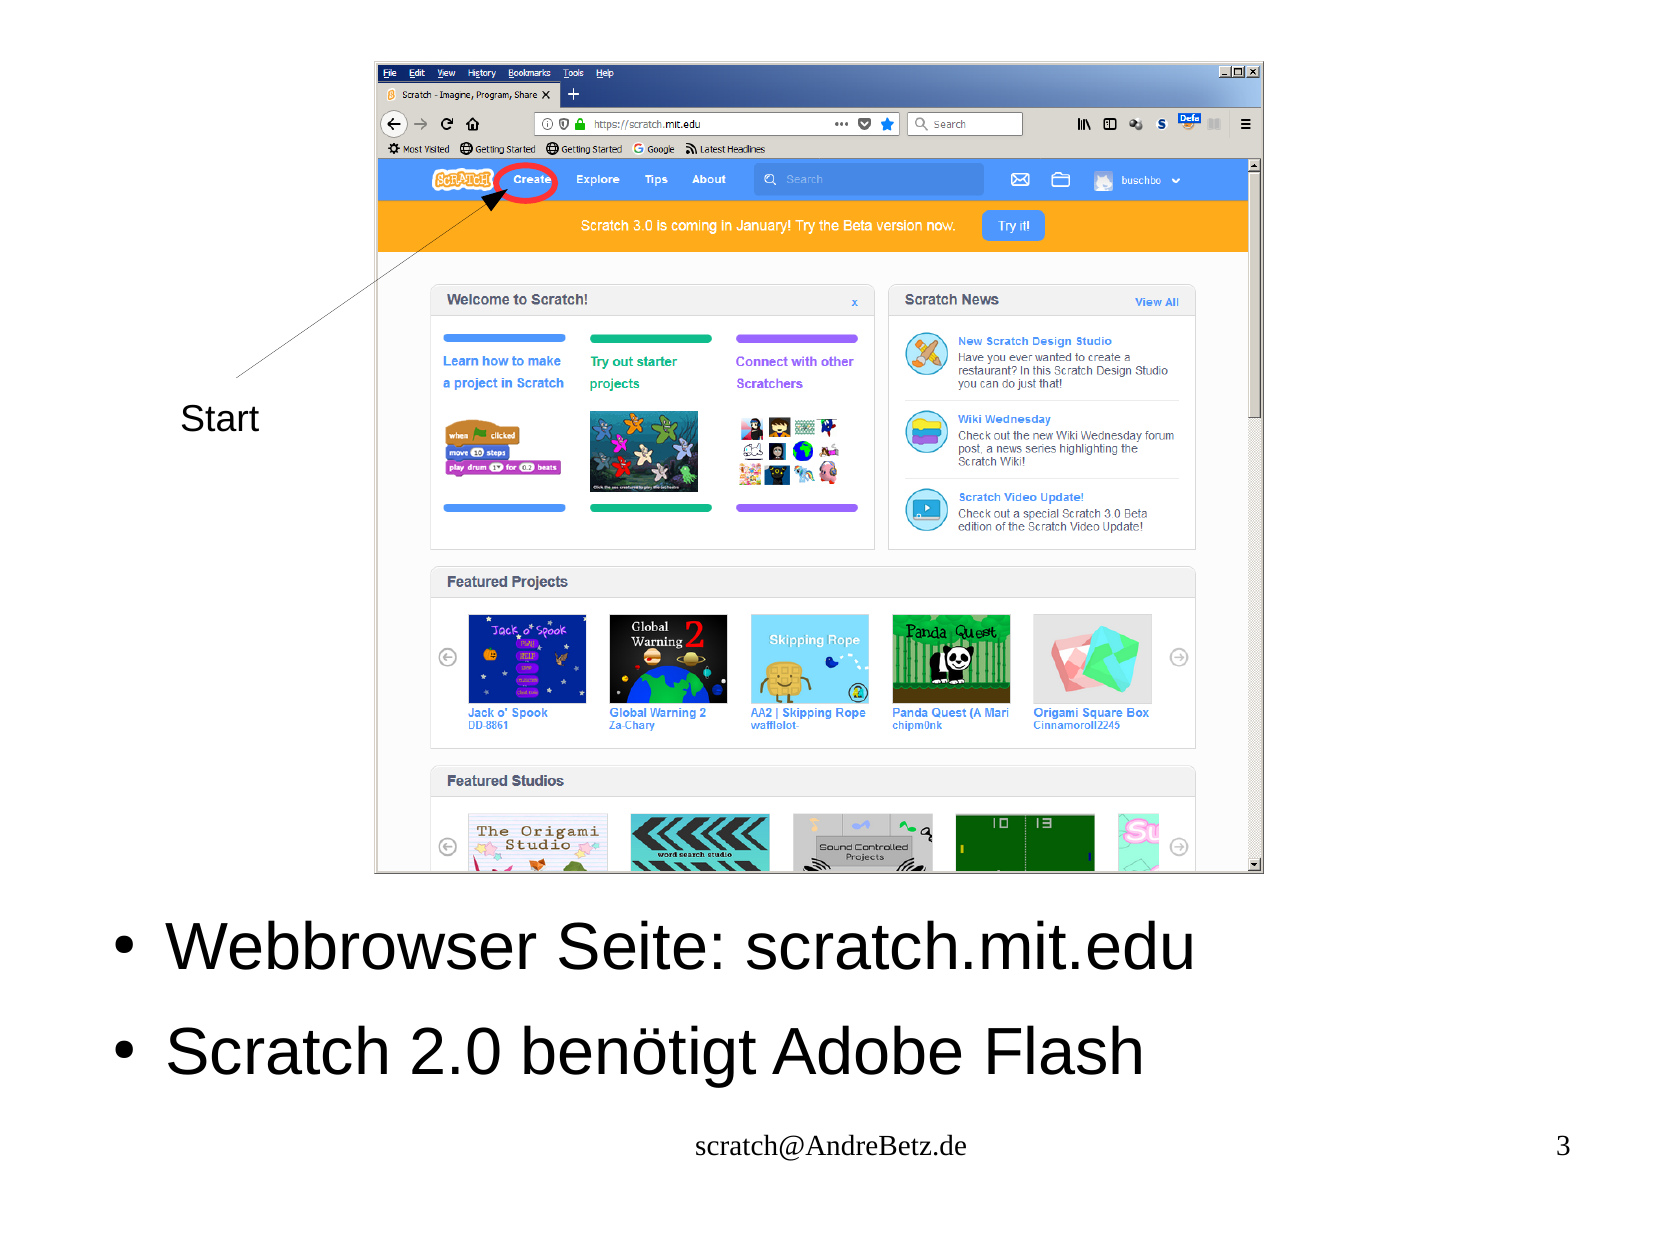

Start
# Webbrowser Seite: scratch.mit.edu
Scratch 2.0 benötigt Adobe Flash
 scratch@AndreBetz.de
3